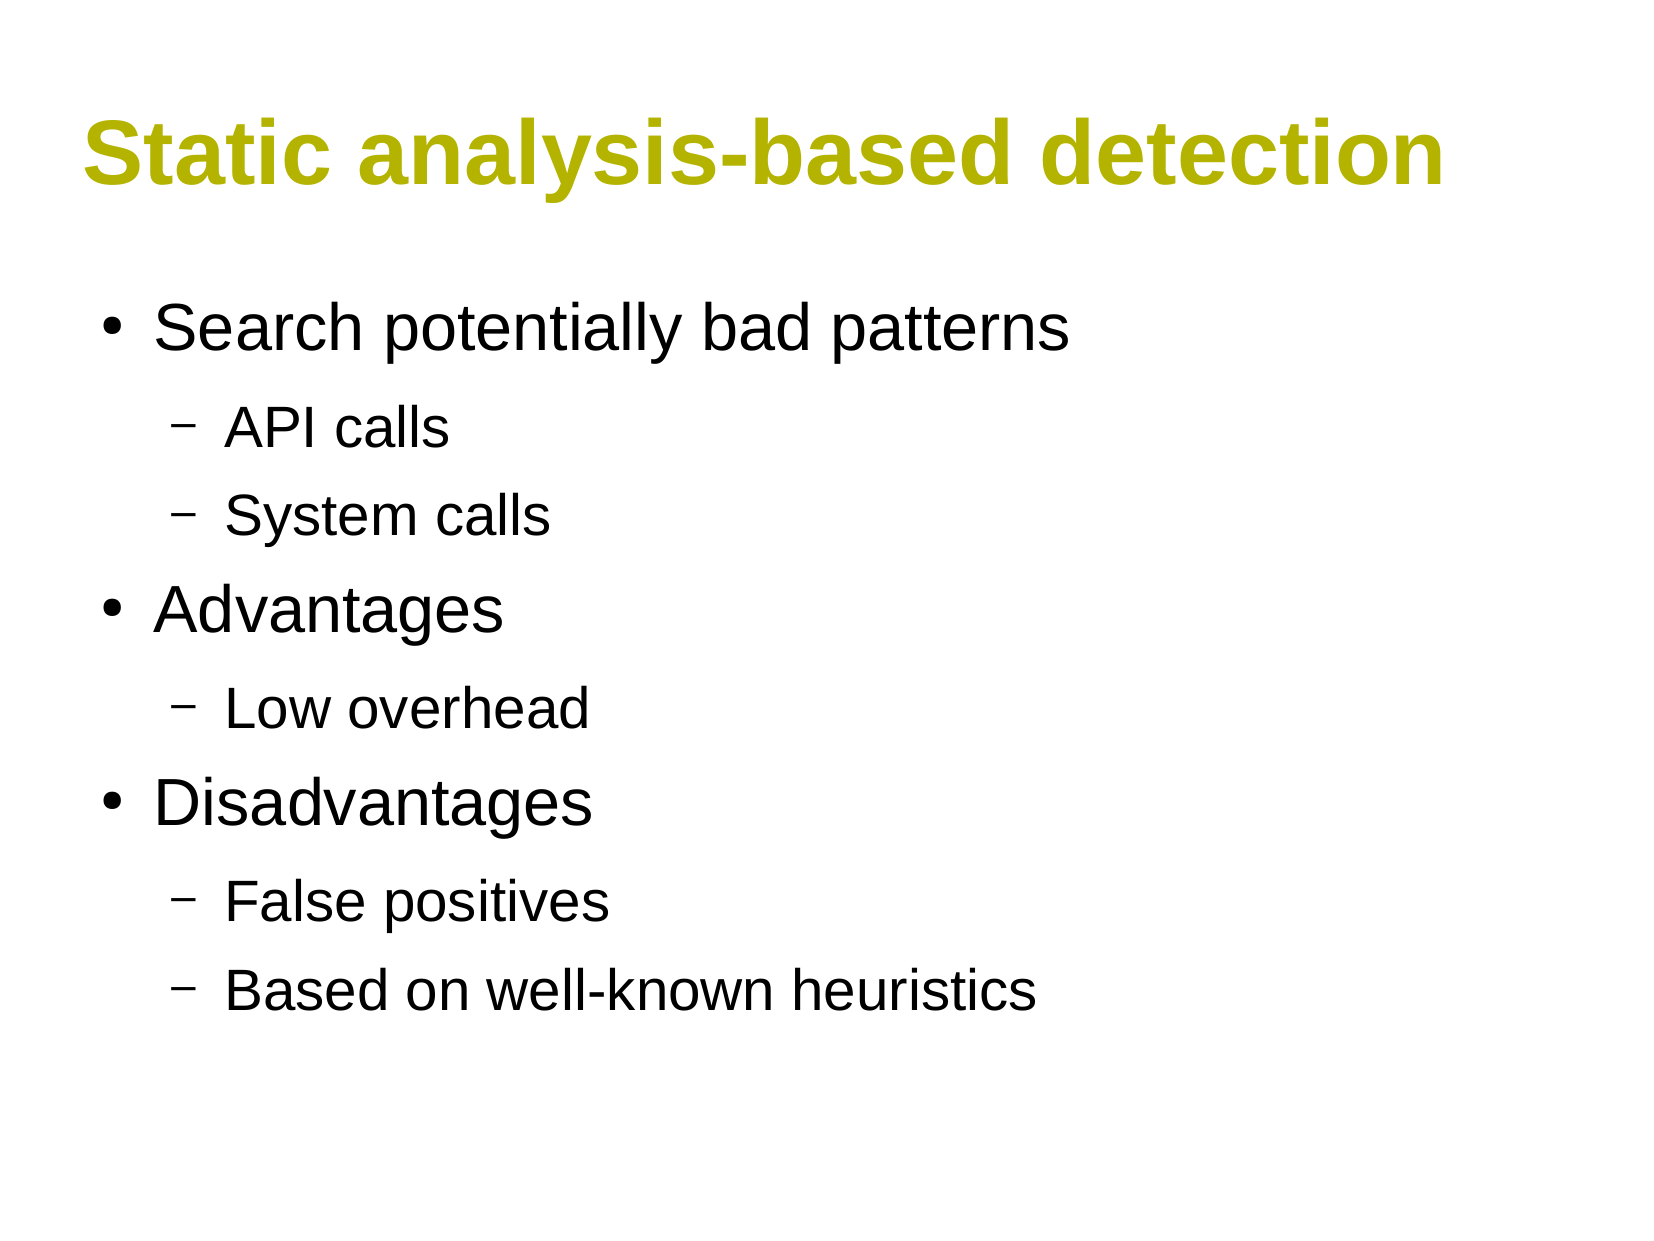

# Static analysis-based detection
Search potentially bad patterns
API calls
System calls
Advantages
Low overhead
Disadvantages
False positives
Based on well-known heuristics